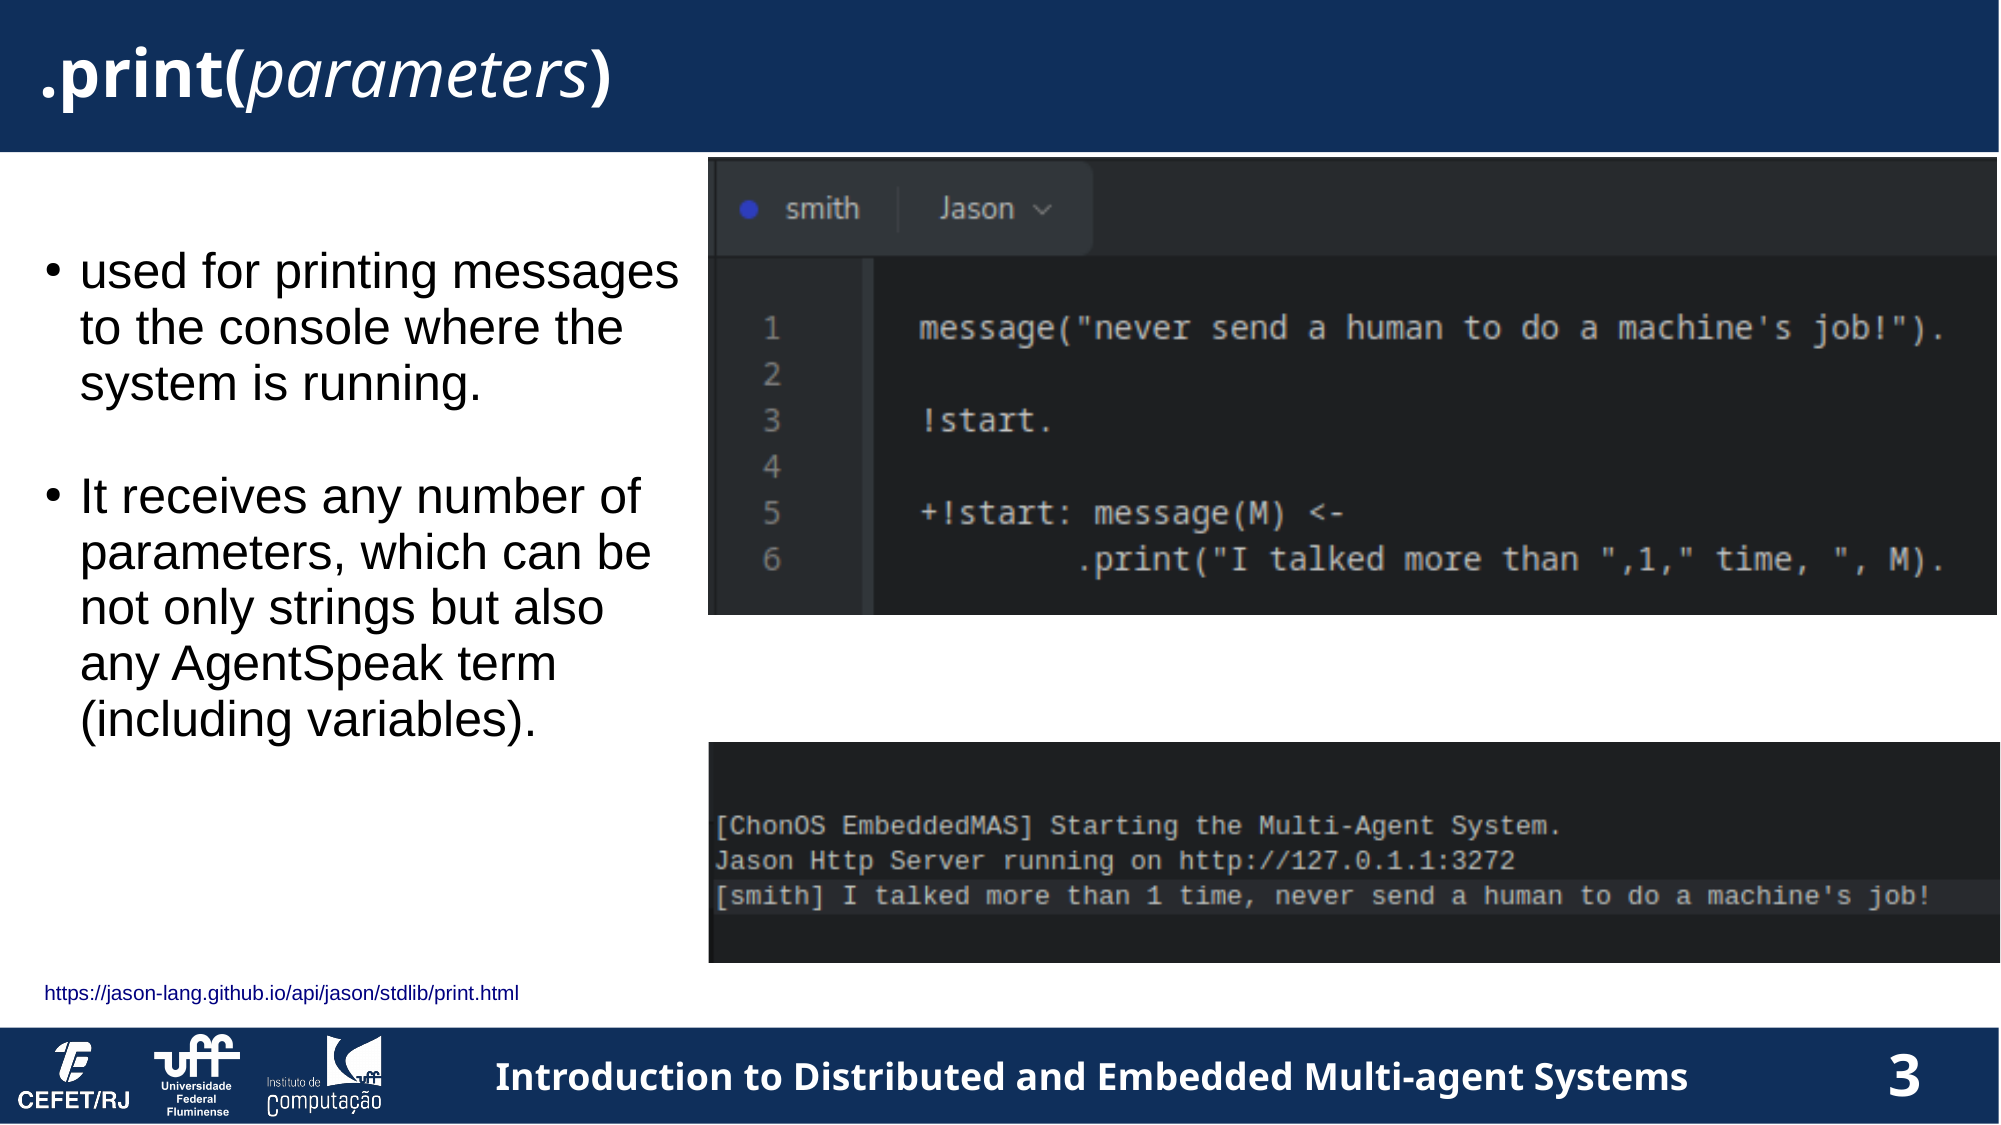

.print(parameters)
used for printing messages to the console where the system is running.
It receives any number of parameters, which can be not only strings but also any AgentSpeak term (including variables).
https://jason-lang.github.io/api/jason/stdlib/print.html